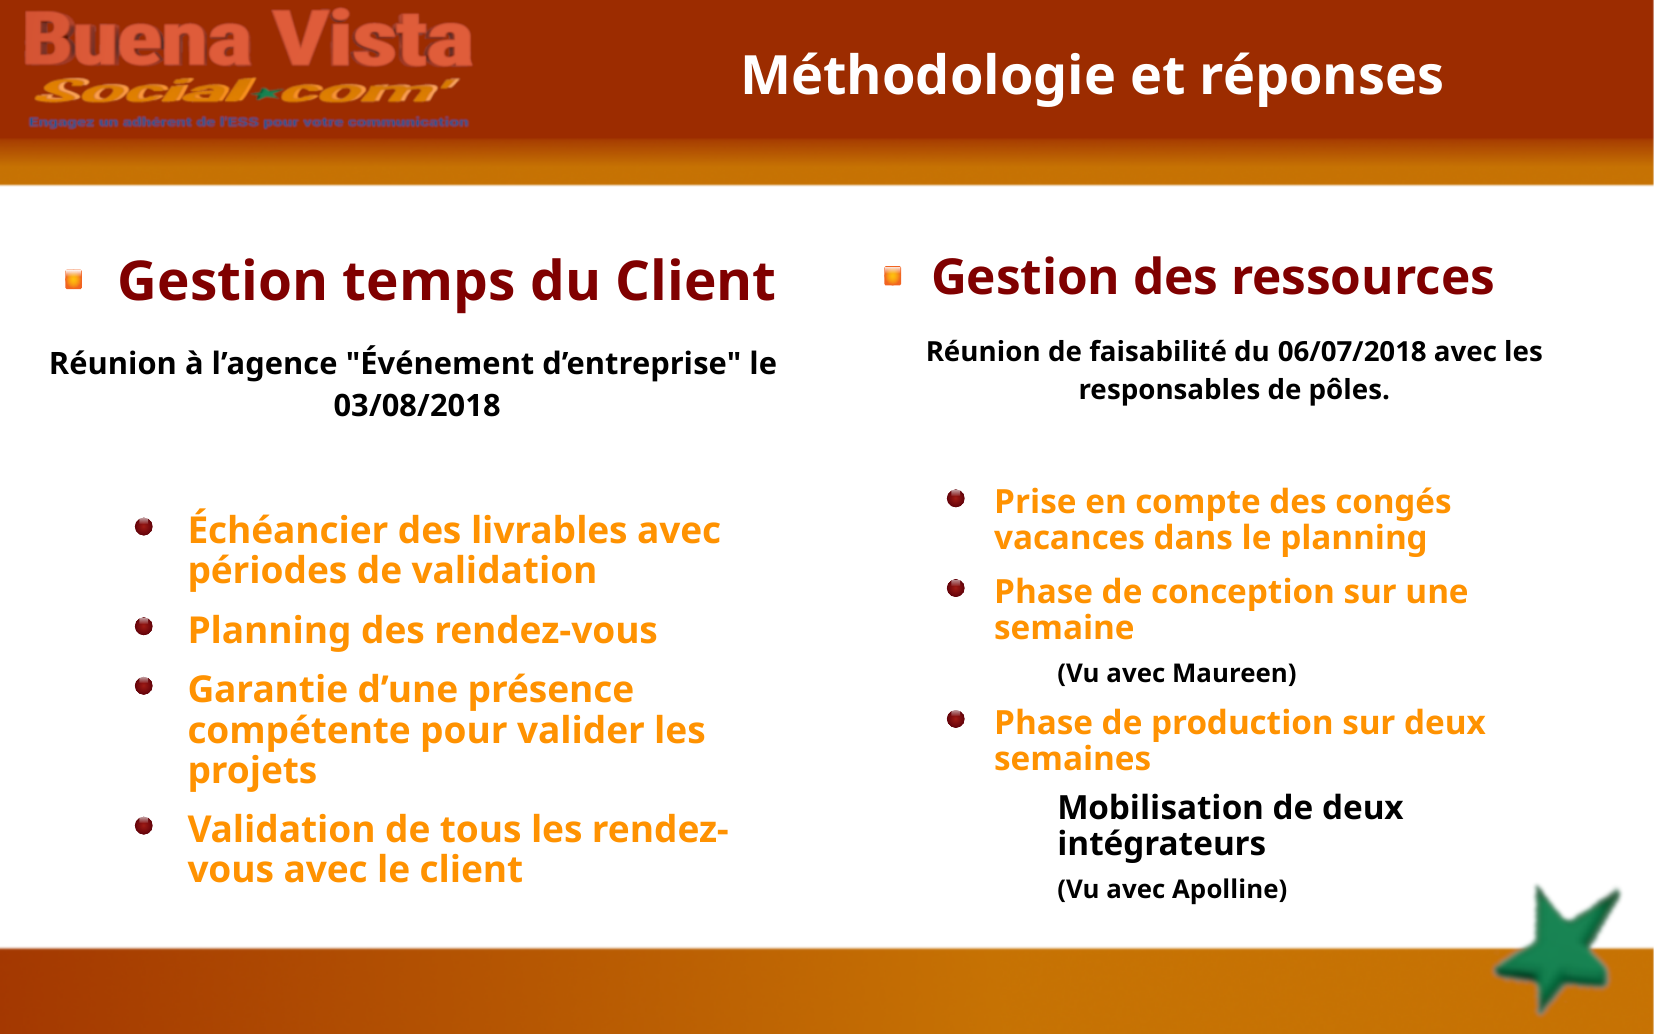

# Méthodologie et réponses
Gestion temps du Client
Réunion à l’agence "Événement d’entreprise" le 03/08/2018
Échéancier des livrables avec périodes de validation
Planning des rendez-vous
Garantie d’une présence compétente pour valider les projets
Validation de tous les rendez-vous avec le client
Gestion des ressources
Réunion de faisabilité du 06/07/2018 avec les responsables de pôles.
Prise en compte des congés vacances dans le planning
Phase de conception sur une semaine
(Vu avec Maureen)
Phase de production sur deux semaines
Mobilisation de deux intégrateurs
(Vu avec Apolline)